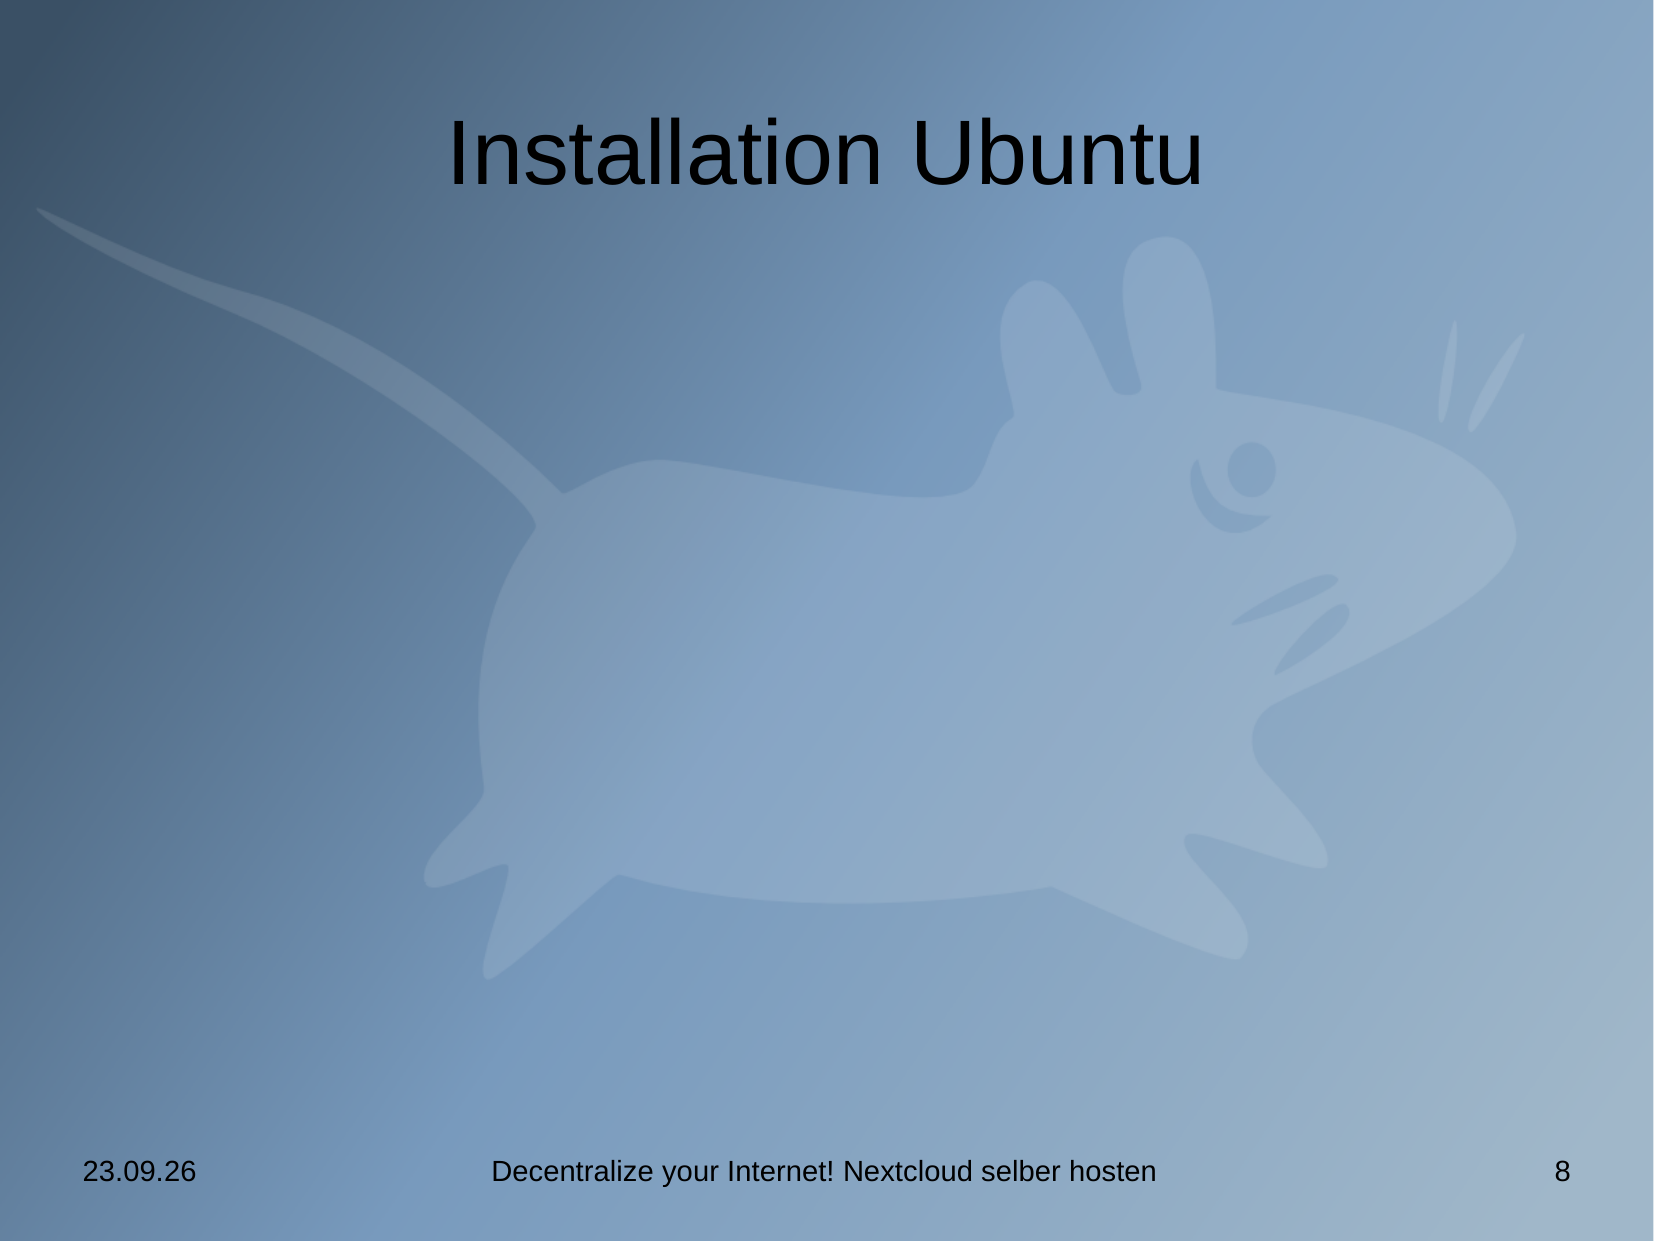

# Installation Ubuntu
Decentralize your Internet! Nextcloud selber hosten
8